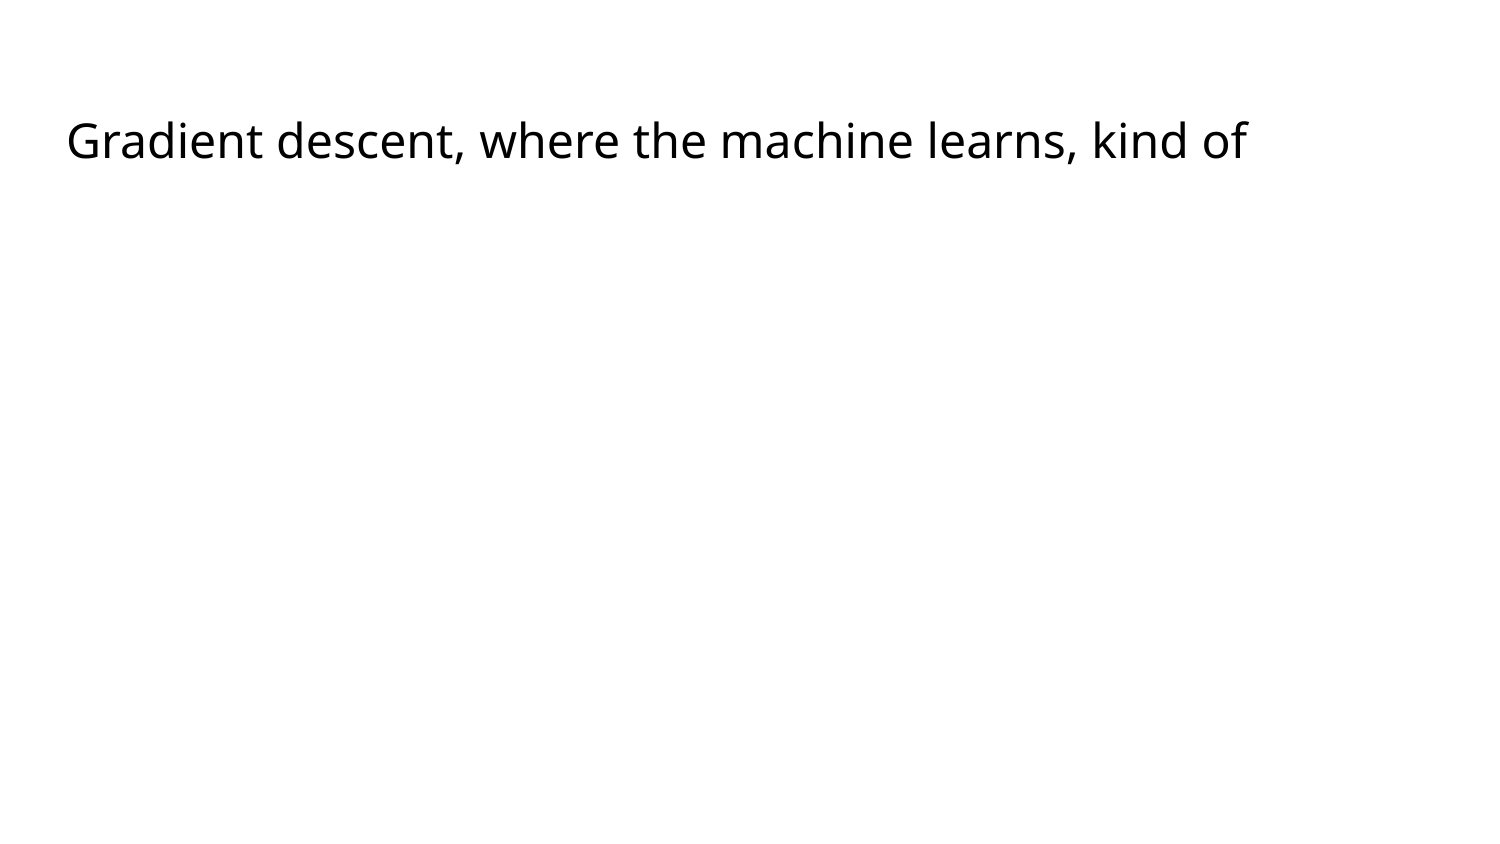

# Gradient descent, where the machine learns, kind of